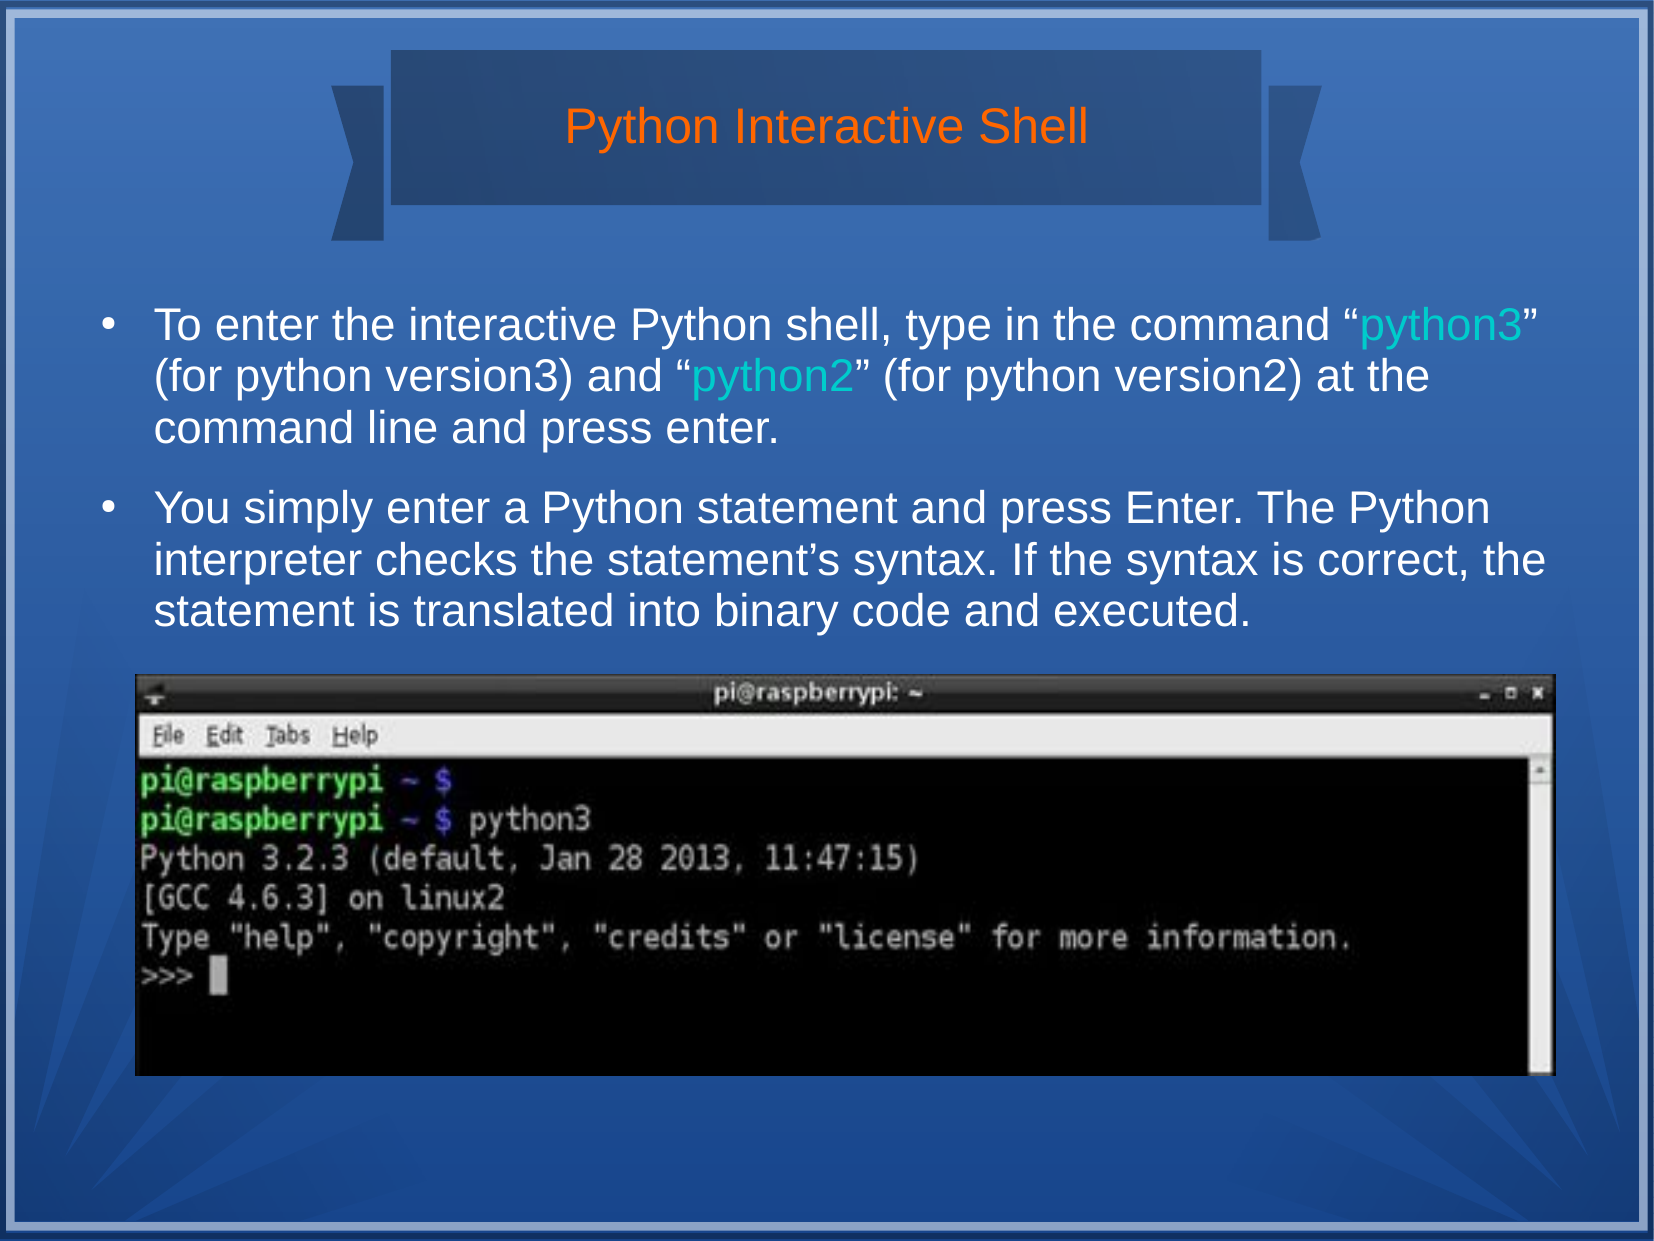

# Python Interactive Shell
To enter the interactive Python shell, type in the command “python3” (for python version3) and “python2” (for python version2) at the command line and press enter.
You simply enter a Python statement and press Enter. The Python interpreter checks the statement’s syntax. If the syntax is correct, the statement is translated into binary code and executed.